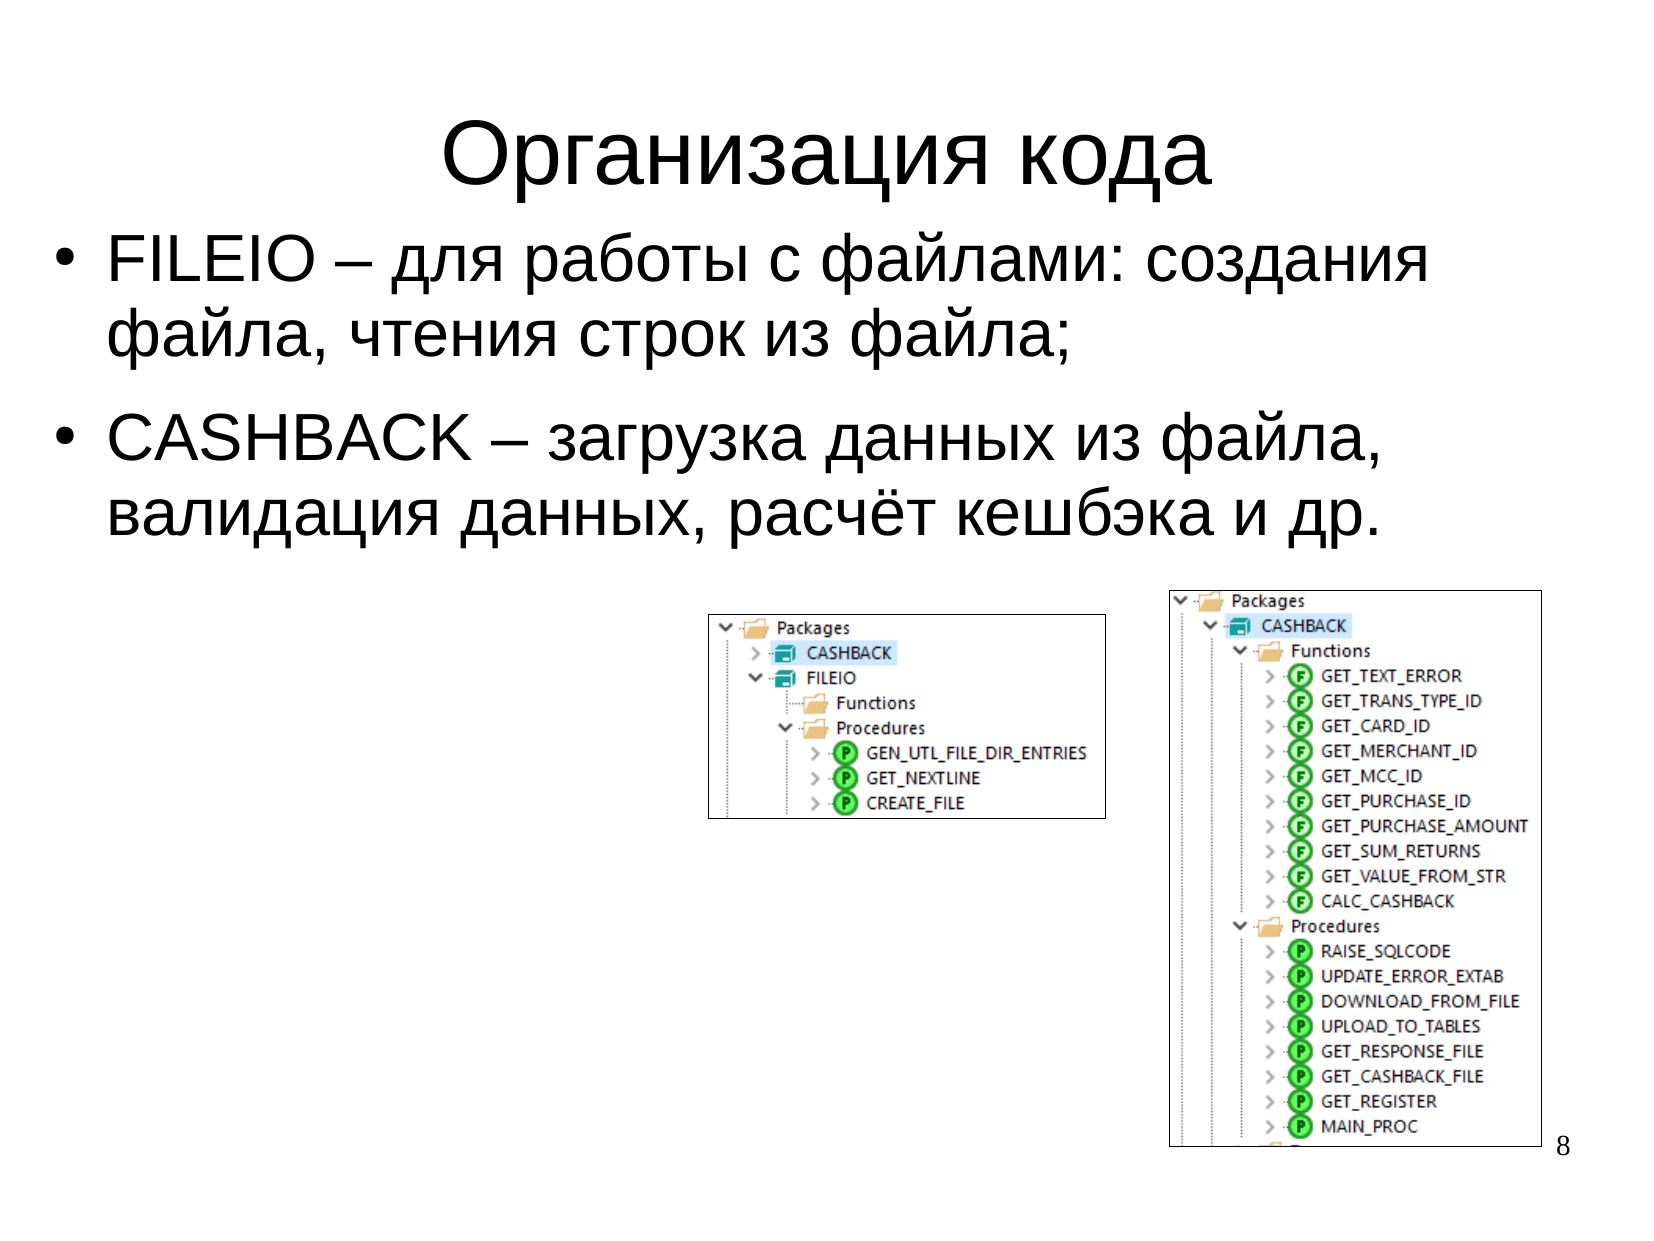

# Организация кода
FILEIO – для работы с файлами: создания файла, чтения строк из файла;
CASHBACK – загрузка данных из файла, валидация данных, расчёт кешбэка и др.
8